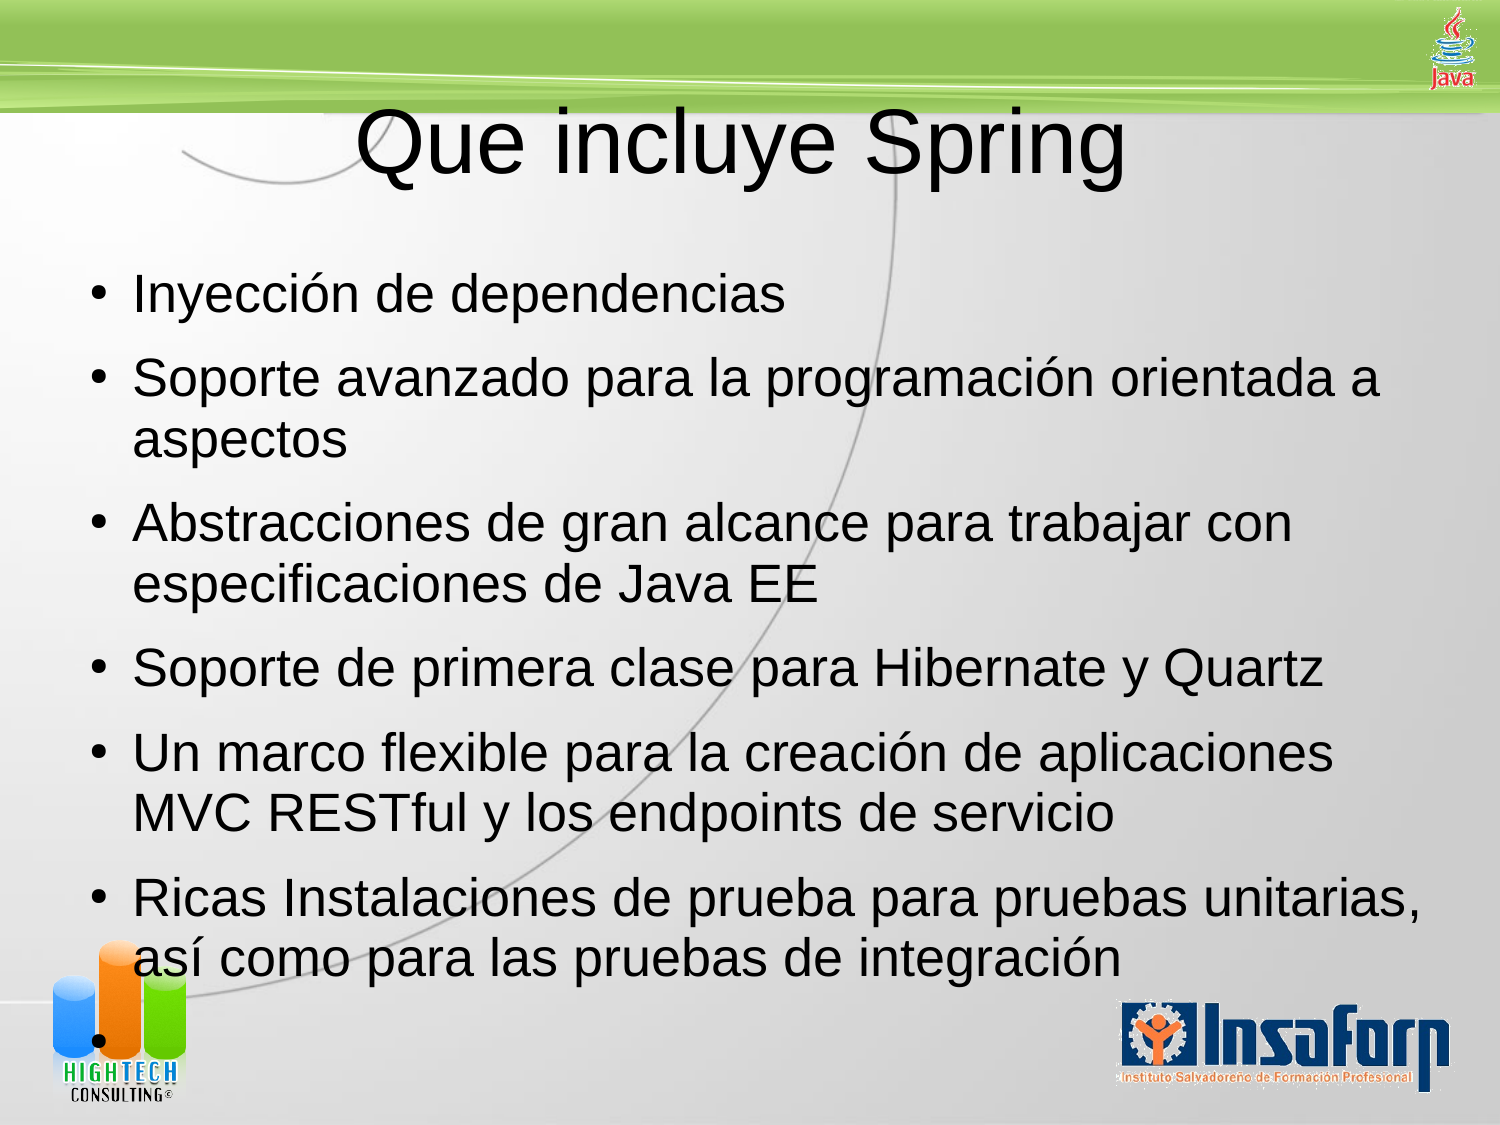

# Que incluye Spring
Inyección de dependencias
Soporte avanzado para la programación orientada a aspectos
Abstracciones de gran alcance para trabajar con especificaciones de Java EE
Soporte de primera clase para Hibernate y Quartz
Un marco flexible para la creación de aplicaciones MVC RESTful y los endpoints de servicio
Ricas Instalaciones de prueba para pruebas unitarias, así como para las pruebas de integración